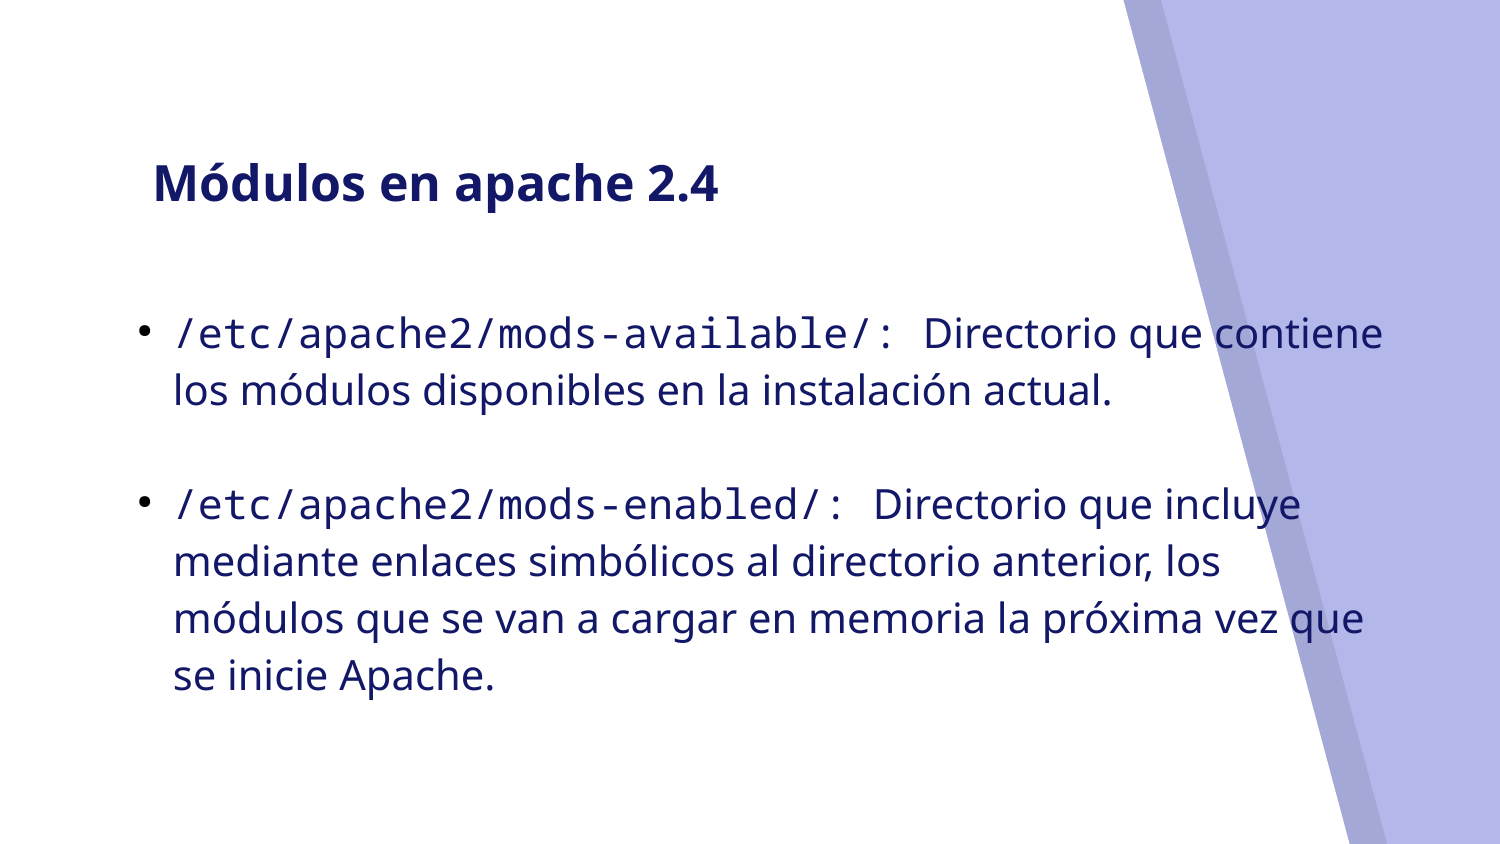

# Módulos en apache 2.4
/etc/apache2/mods-available/: Directorio que contiene los módulos disponibles en la instalación actual.
/etc/apache2/mods-enabled/: Directorio que incluye mediante enlaces simbólicos al directorio anterior, los módulos que se van a cargar en memoria la próxima vez que se inicie Apache.